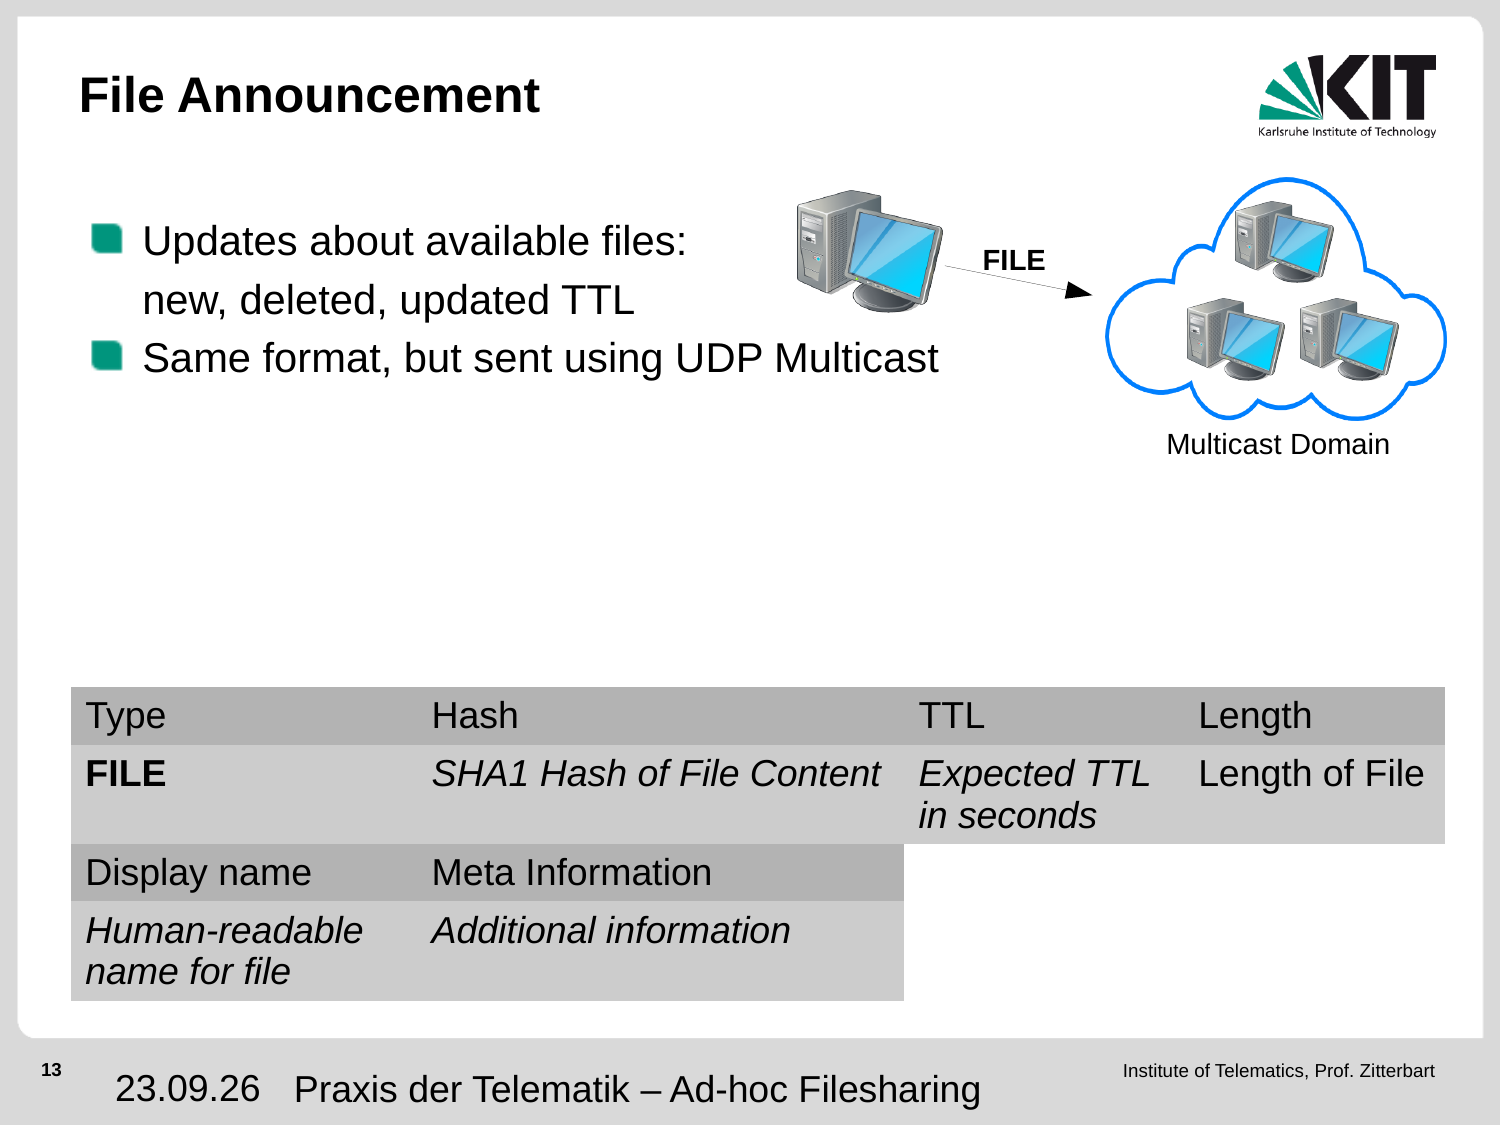

# File Announcement
Updates about available files:
new, deleted, updated TTL
Same format, but sent using UDP Multicast
FILE
Multicast Domain
| Type | Hash | TTL | Length |
| --- | --- | --- | --- |
| FILE | SHA1 Hash of File Content | Expected TTL in seconds | Length of File |
| Display name | Meta Information | | |
| Human-readable name for file | Additional information | | |
Praxis der Telematik – Ad-hoc Filesharing